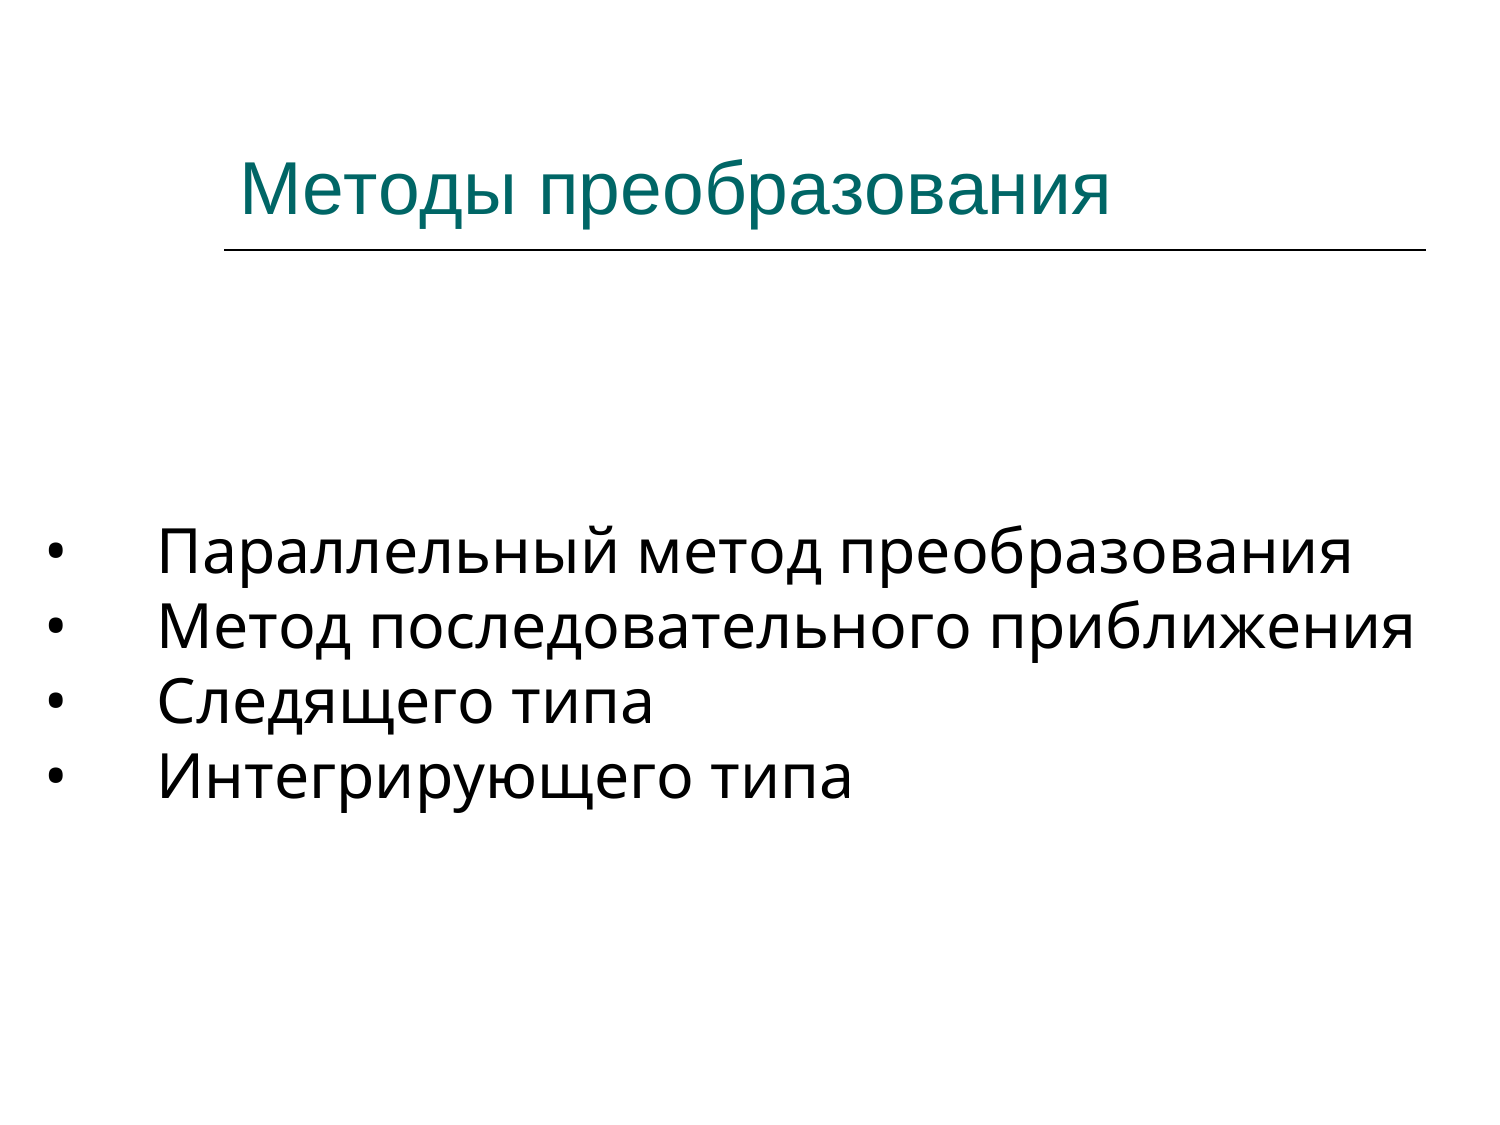

# Методы преобразования
•	Параллельный метод преобразования
•	Метод последовательного приближения
•	Следящего типа
•	Интегрирующего типа